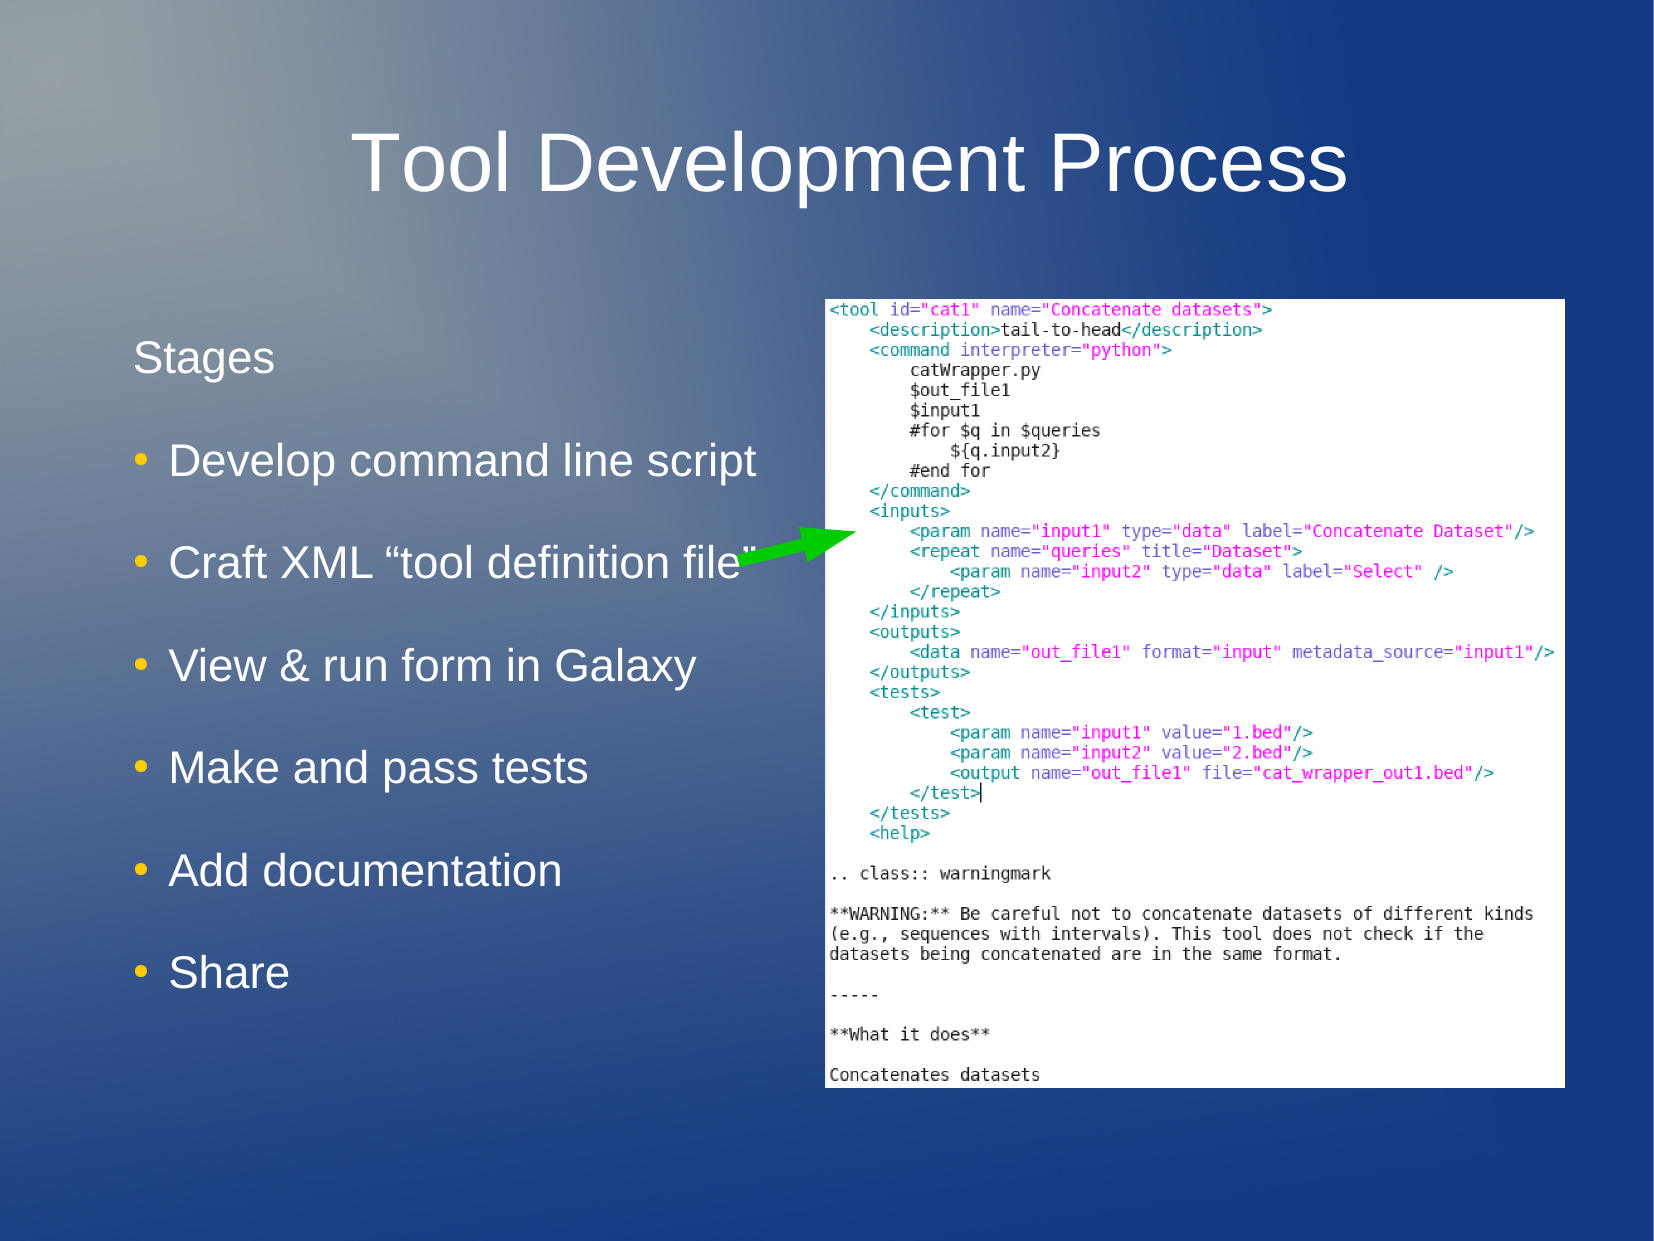

# Tool Development Process
Stages
Develop command line script
Craft XML “tool definition file”
View & run form in Galaxy
Make and pass tests
Add documentation
Share